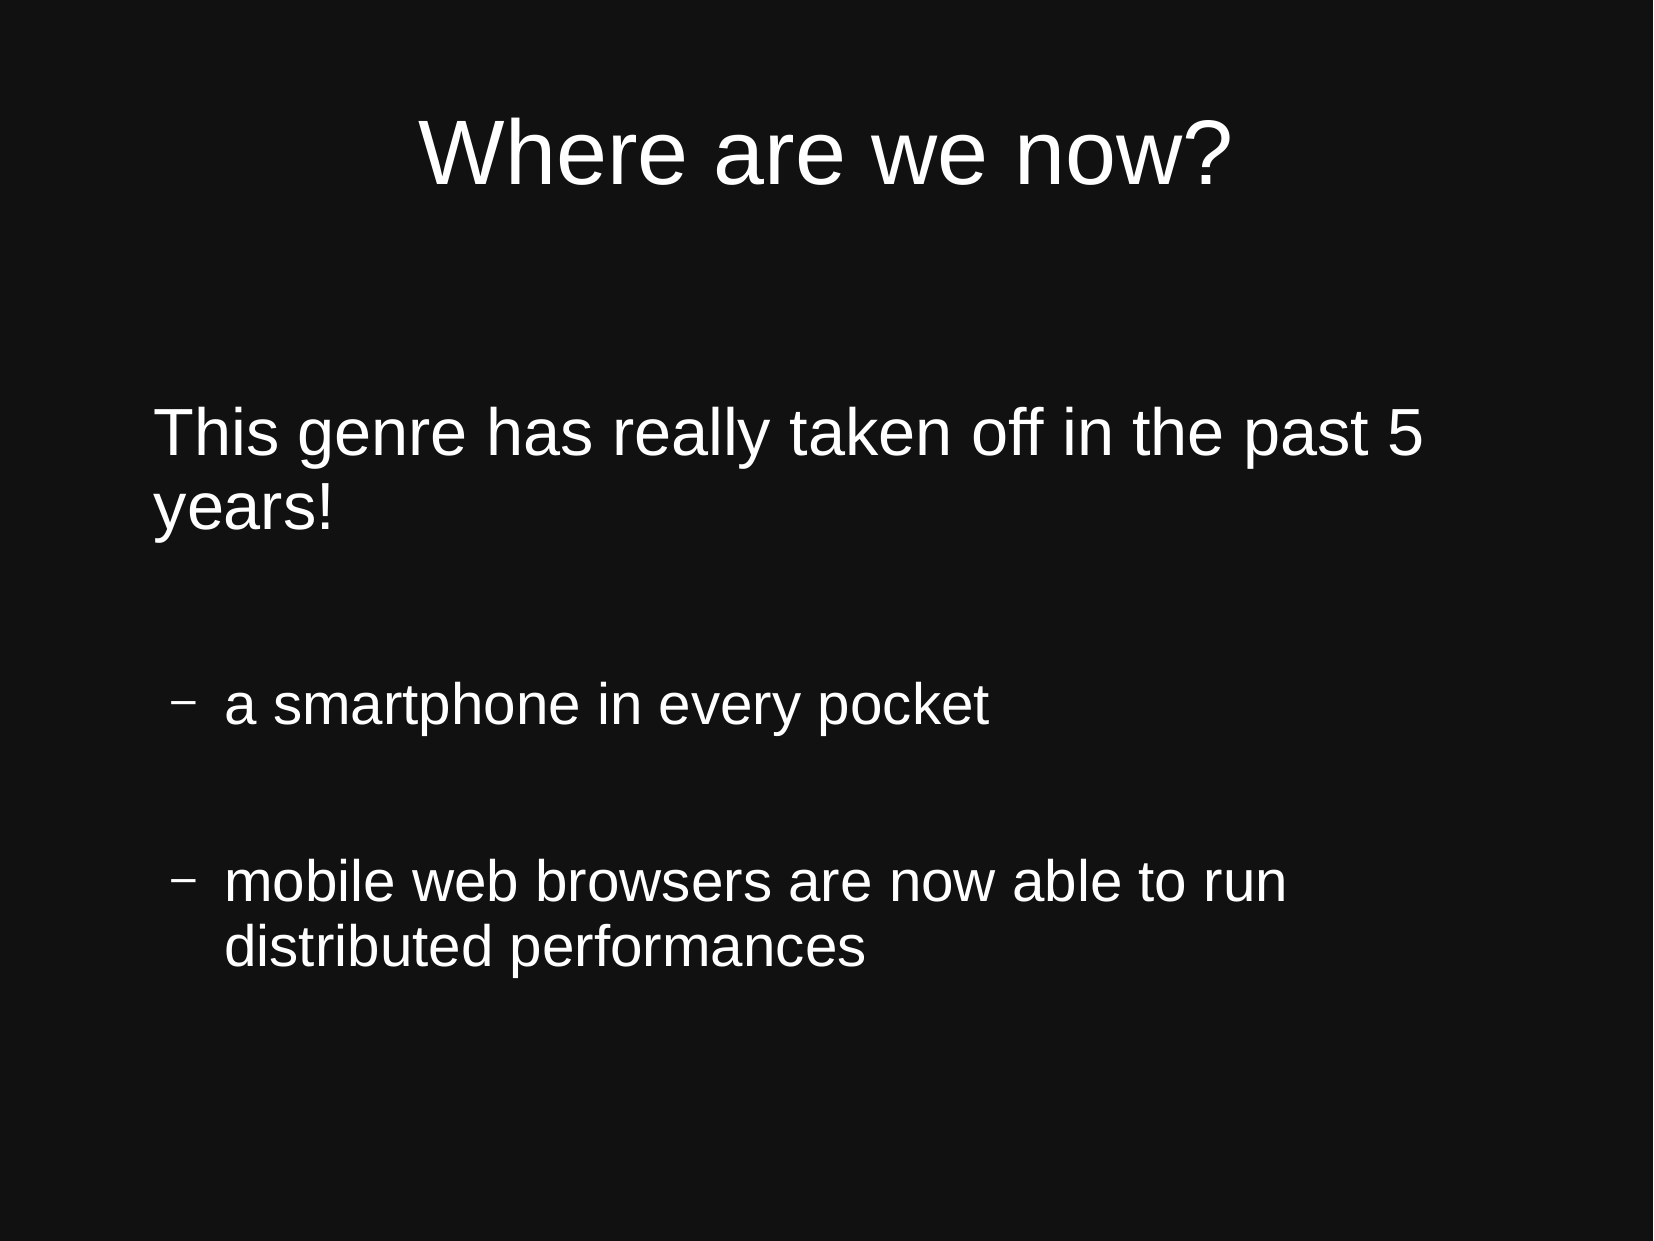

# Where are we now?
This genre has really taken off in the past 5 years!
a smartphone in every pocket
mobile web browsers are now able to run distributed performances